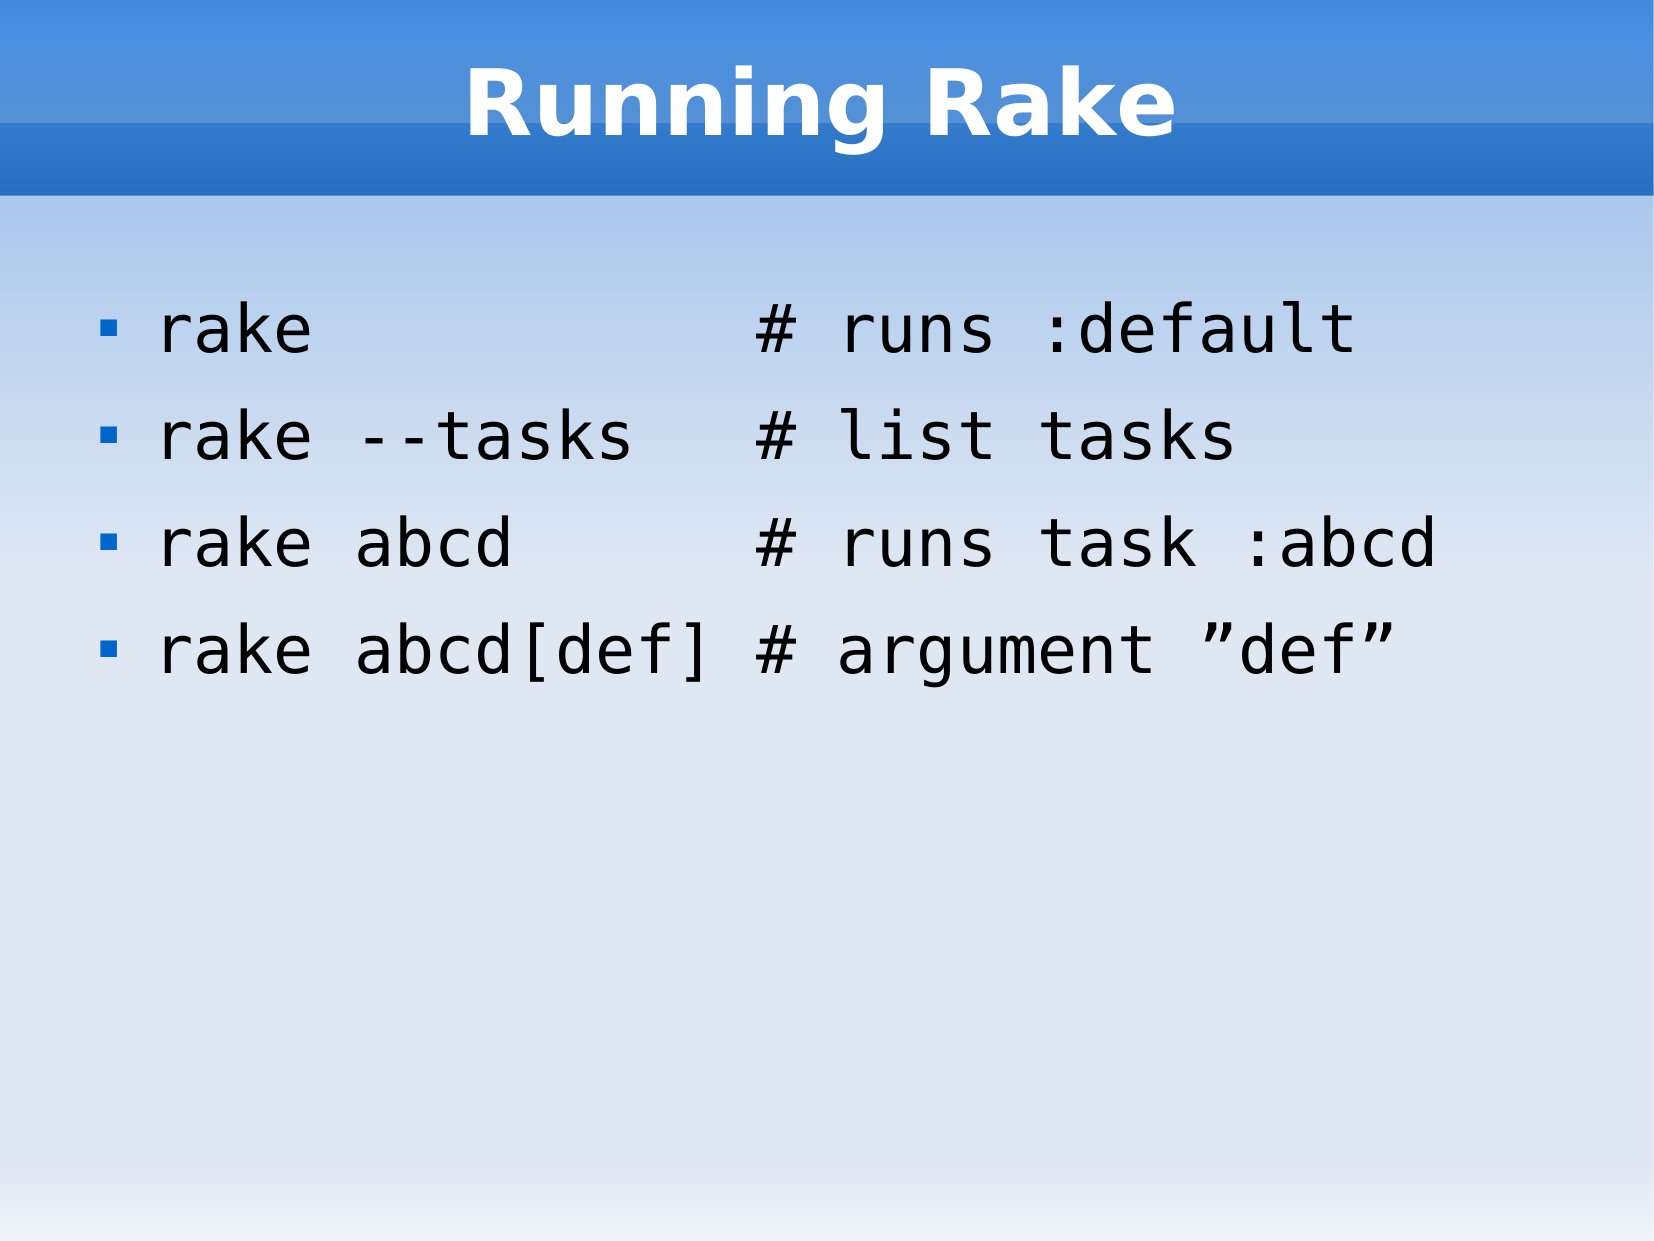

# Running Rake
rake # runs :default
rake --tasks # list tasks
rake abcd # runs task :abcd
rake abcd[def] # argument ”def”